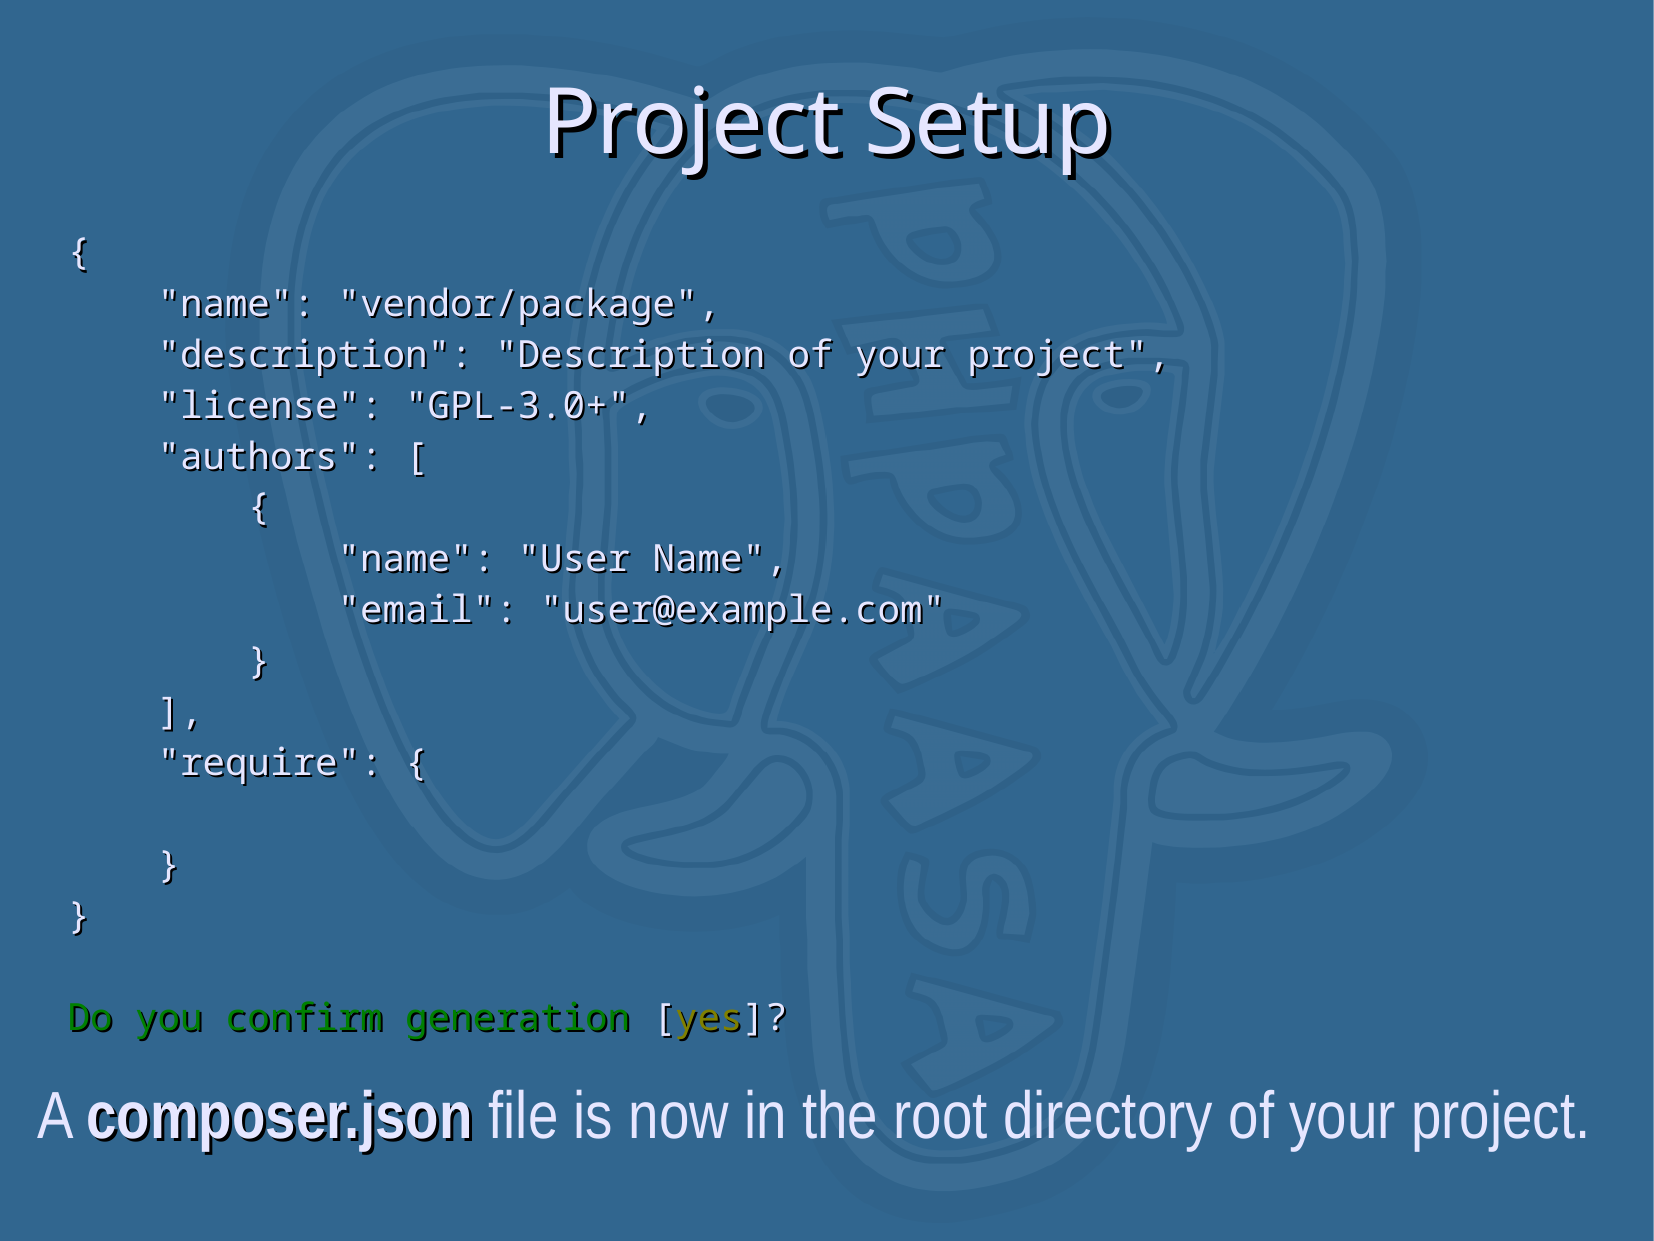

# Project Setup
{
 "name": "vendor/package",
 "description": "Description of your project",
 "license": "GPL-3.0+",
 "authors": [
 {
 "name": "User Name",
 "email": "user@example.com"
 }
 ],
 "require": {
 }
}
Do you confirm generation [yes]?
A composer.json file is now in the root directory of your project.